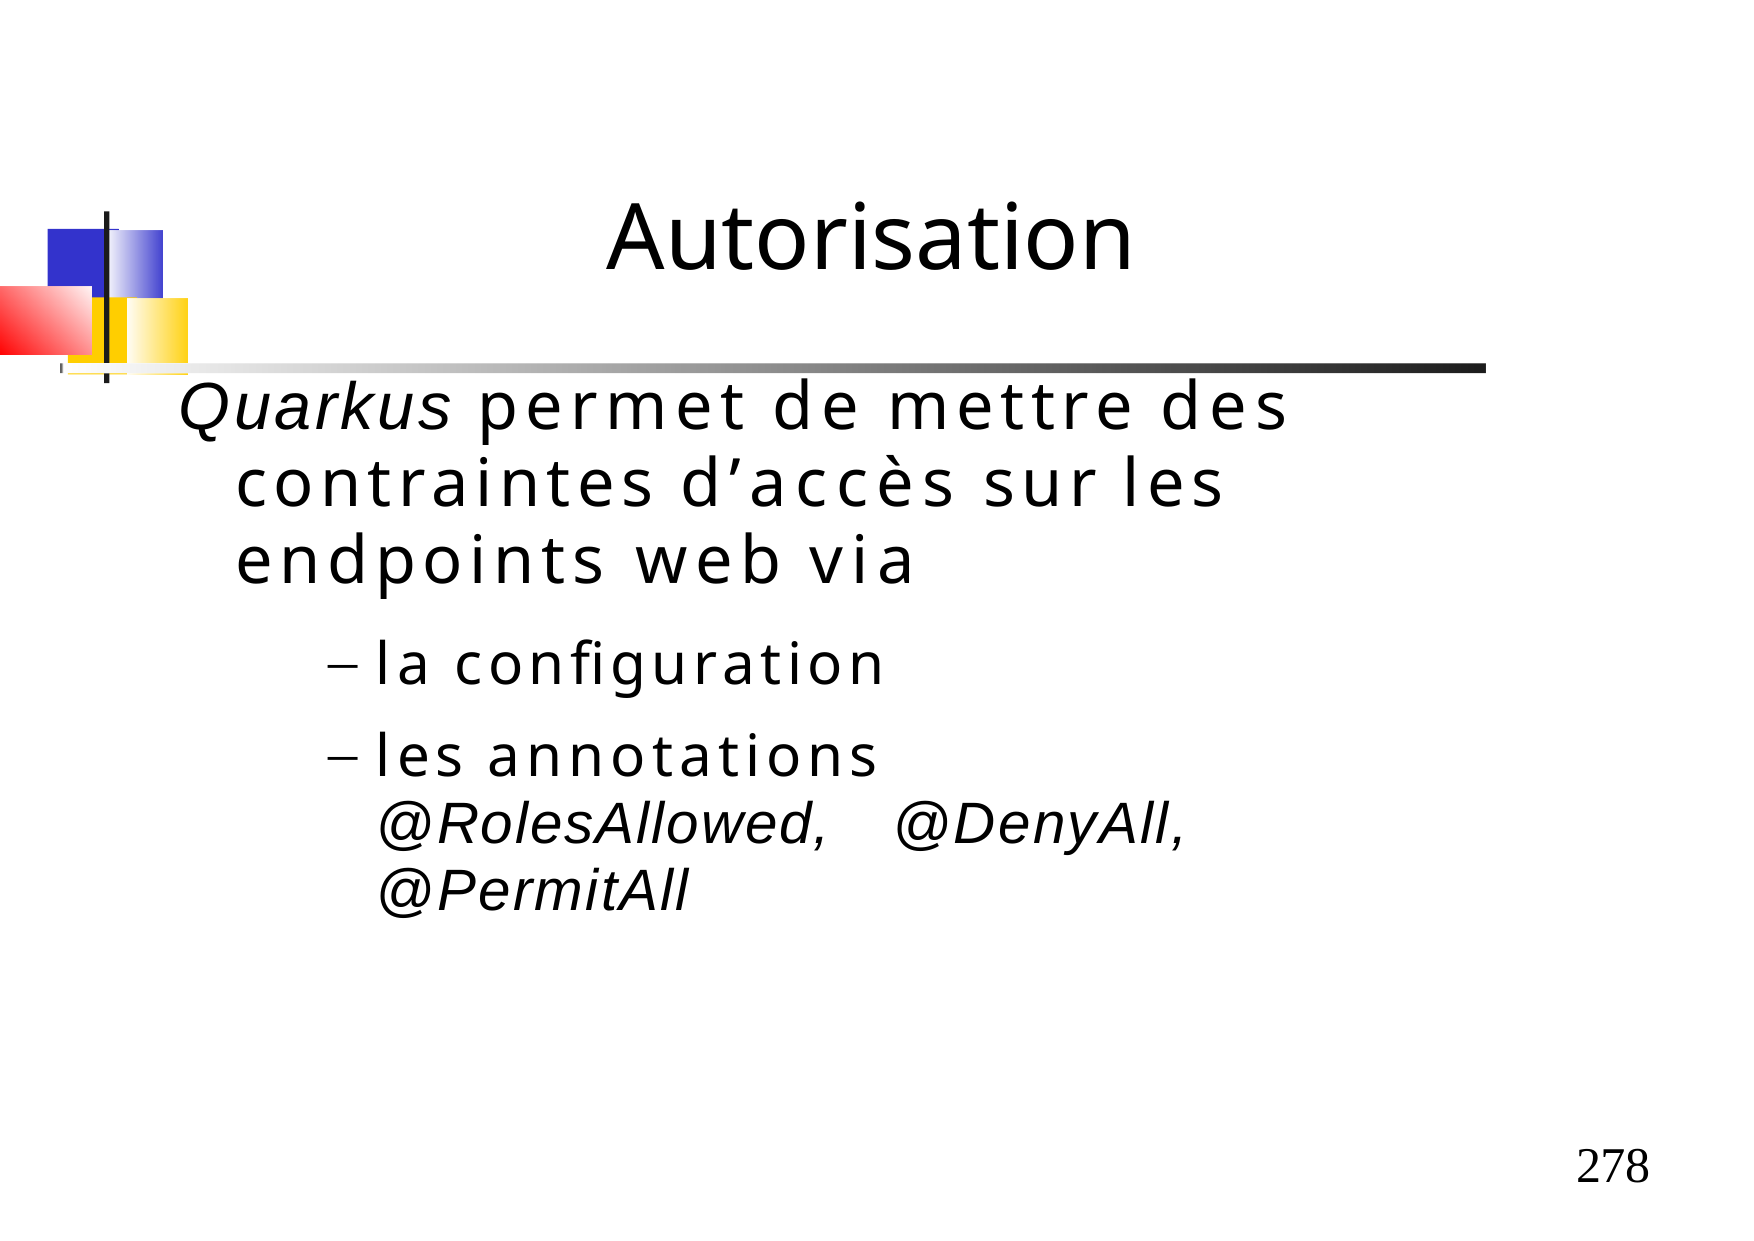

# Autorisation
Quarkus permet de mettre des contraintes d’accès sur les endpoints web via
la configuration
les annotations @RolesAllowed, 	@DenyAll, @PermitAll
278